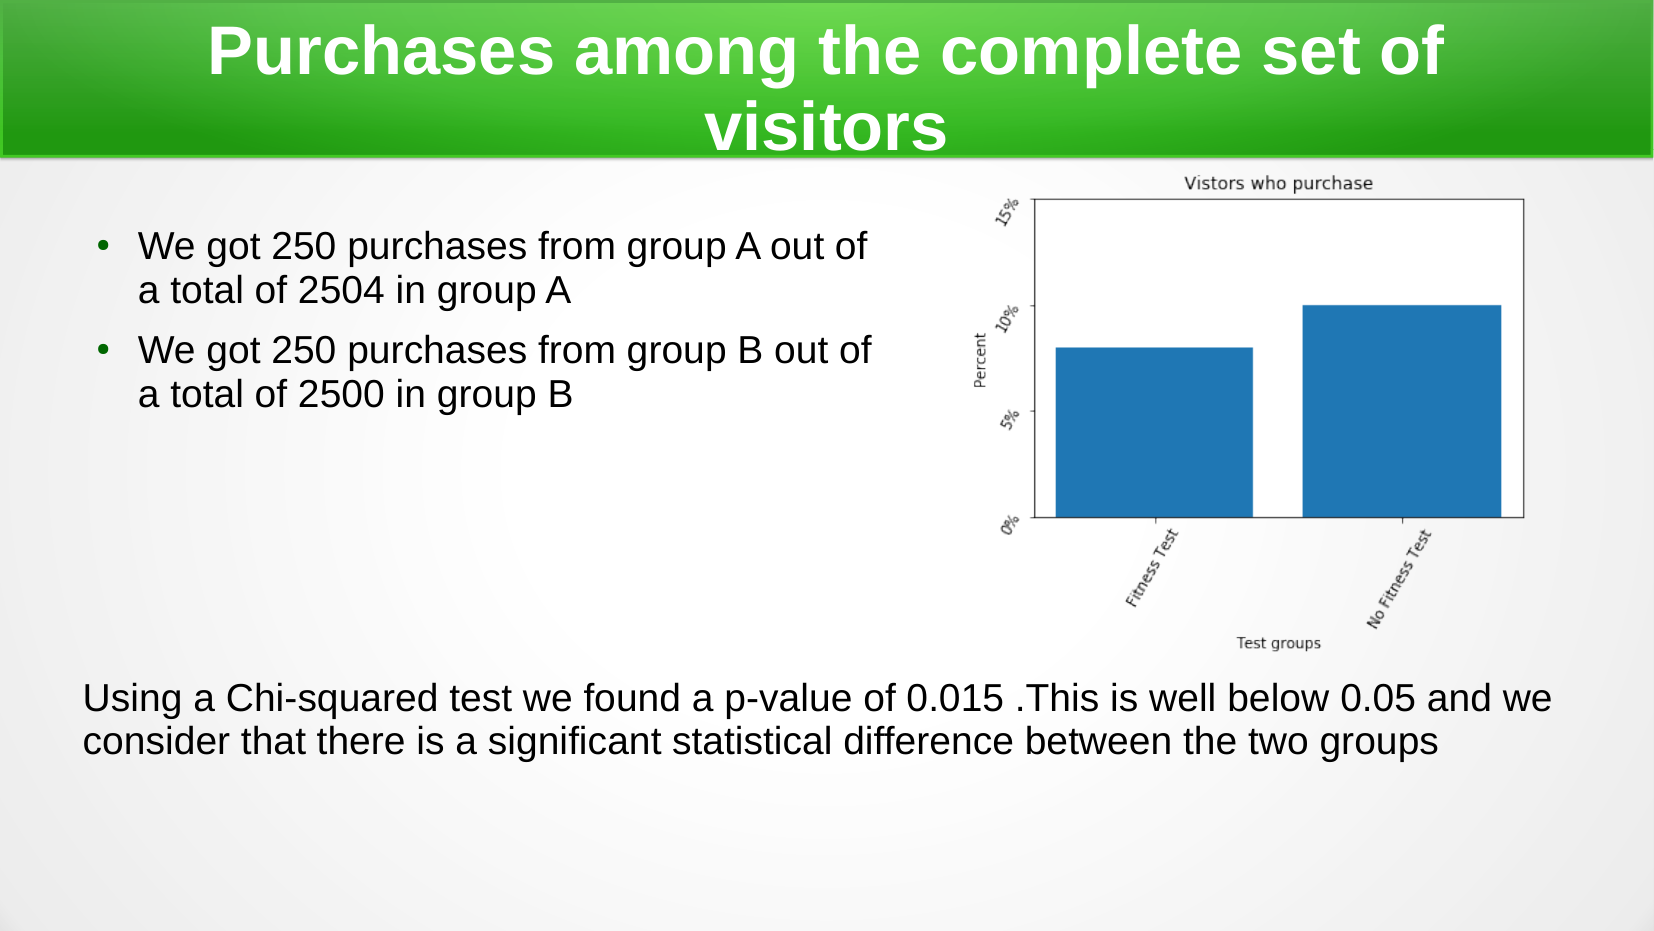

# Purchases among the complete set of visitors
We got 250 purchases from group A out of
a total of 2504 in group A
We got 250 purchases from group B out of
a total of 2500 in group B
Using a Chi-squared test we found a p-value of 0.015 .This is well below 0.05 and we consider that there is a significant statistical difference between the two groups